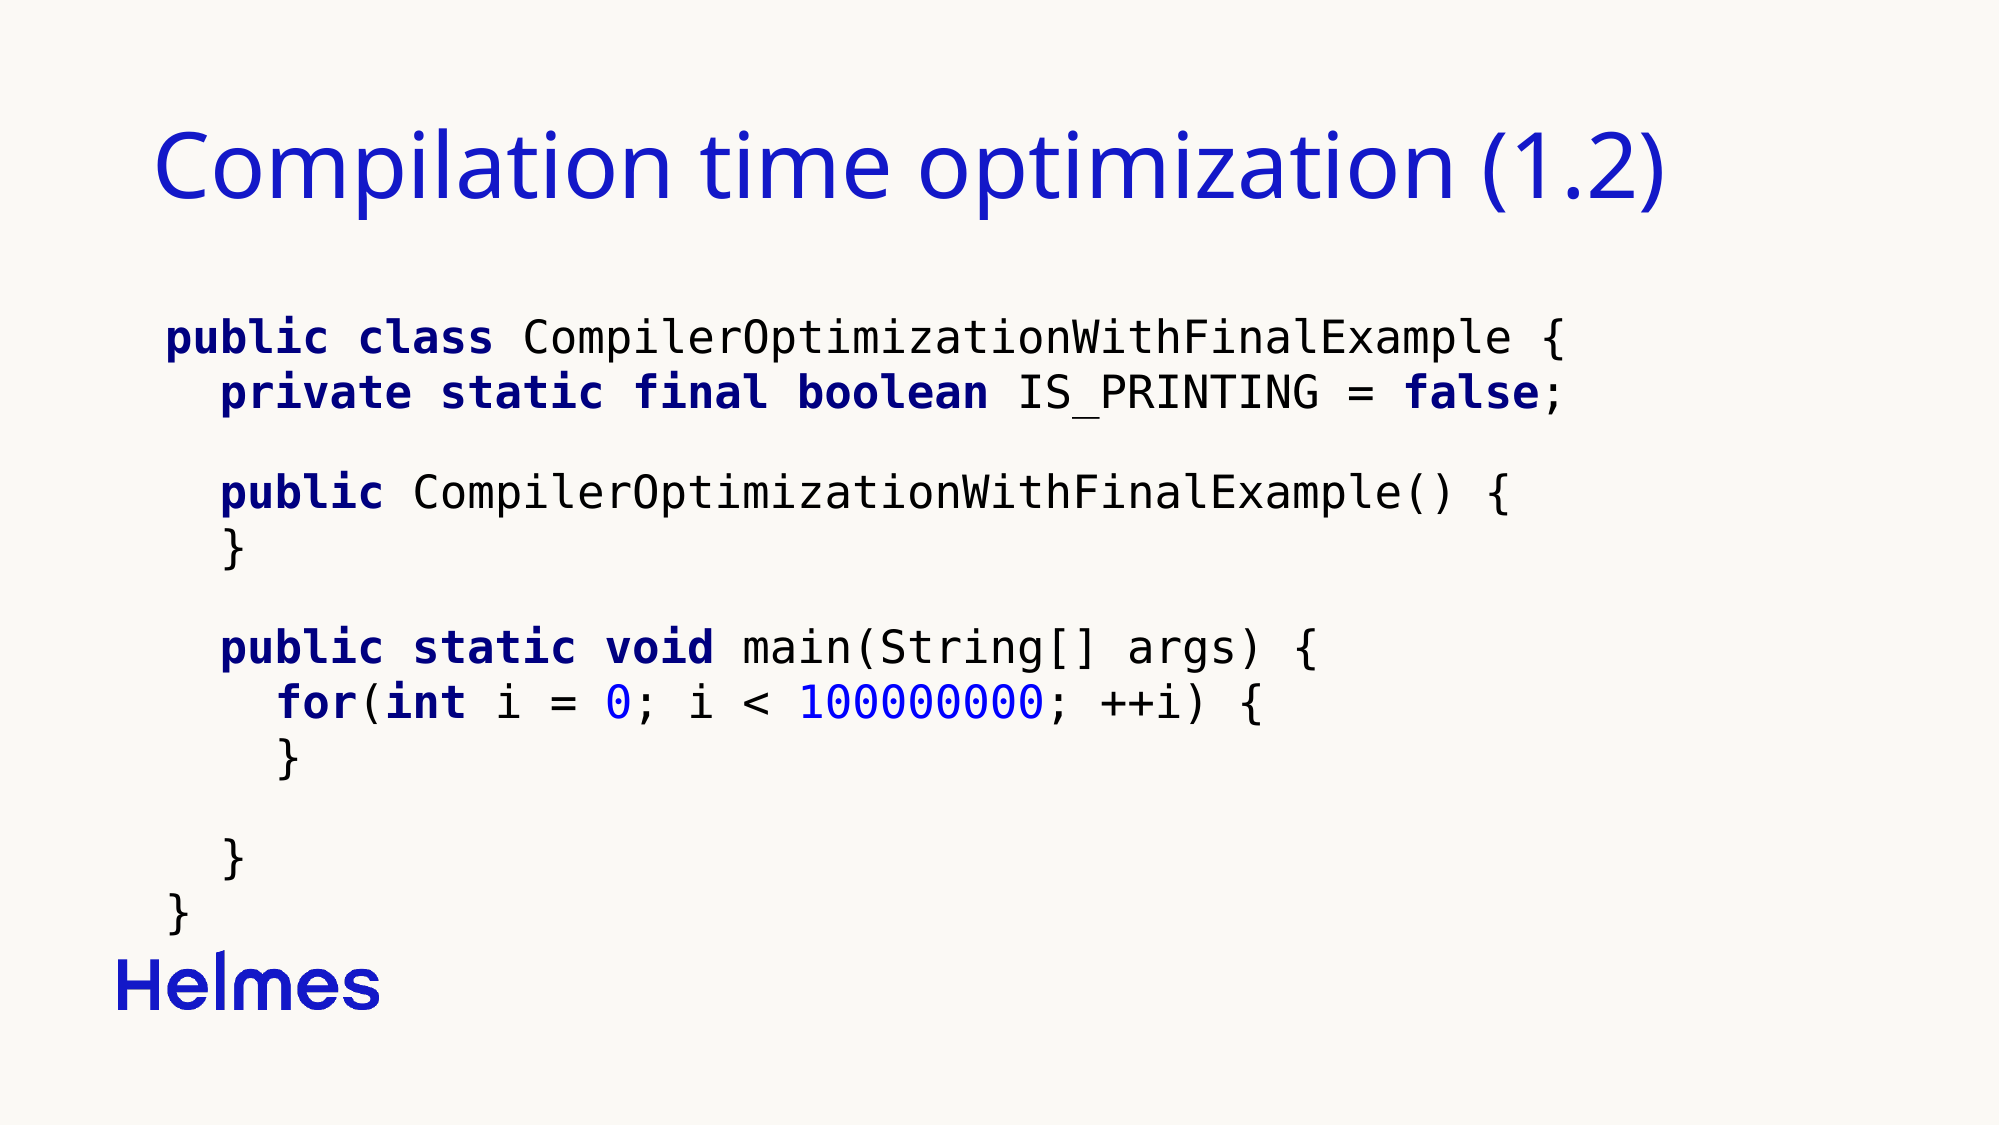

Compilation time optimization (1.2)
public class CompilerOptimizationWithFinalExample {
 private static final boolean IS_PRINTING = false;
 public CompilerOptimizationWithFinalExample() {
 }
 public static void main(String[] args) {
 for(int i = 0; i < 100000000; ++i) {
 }
 }
}